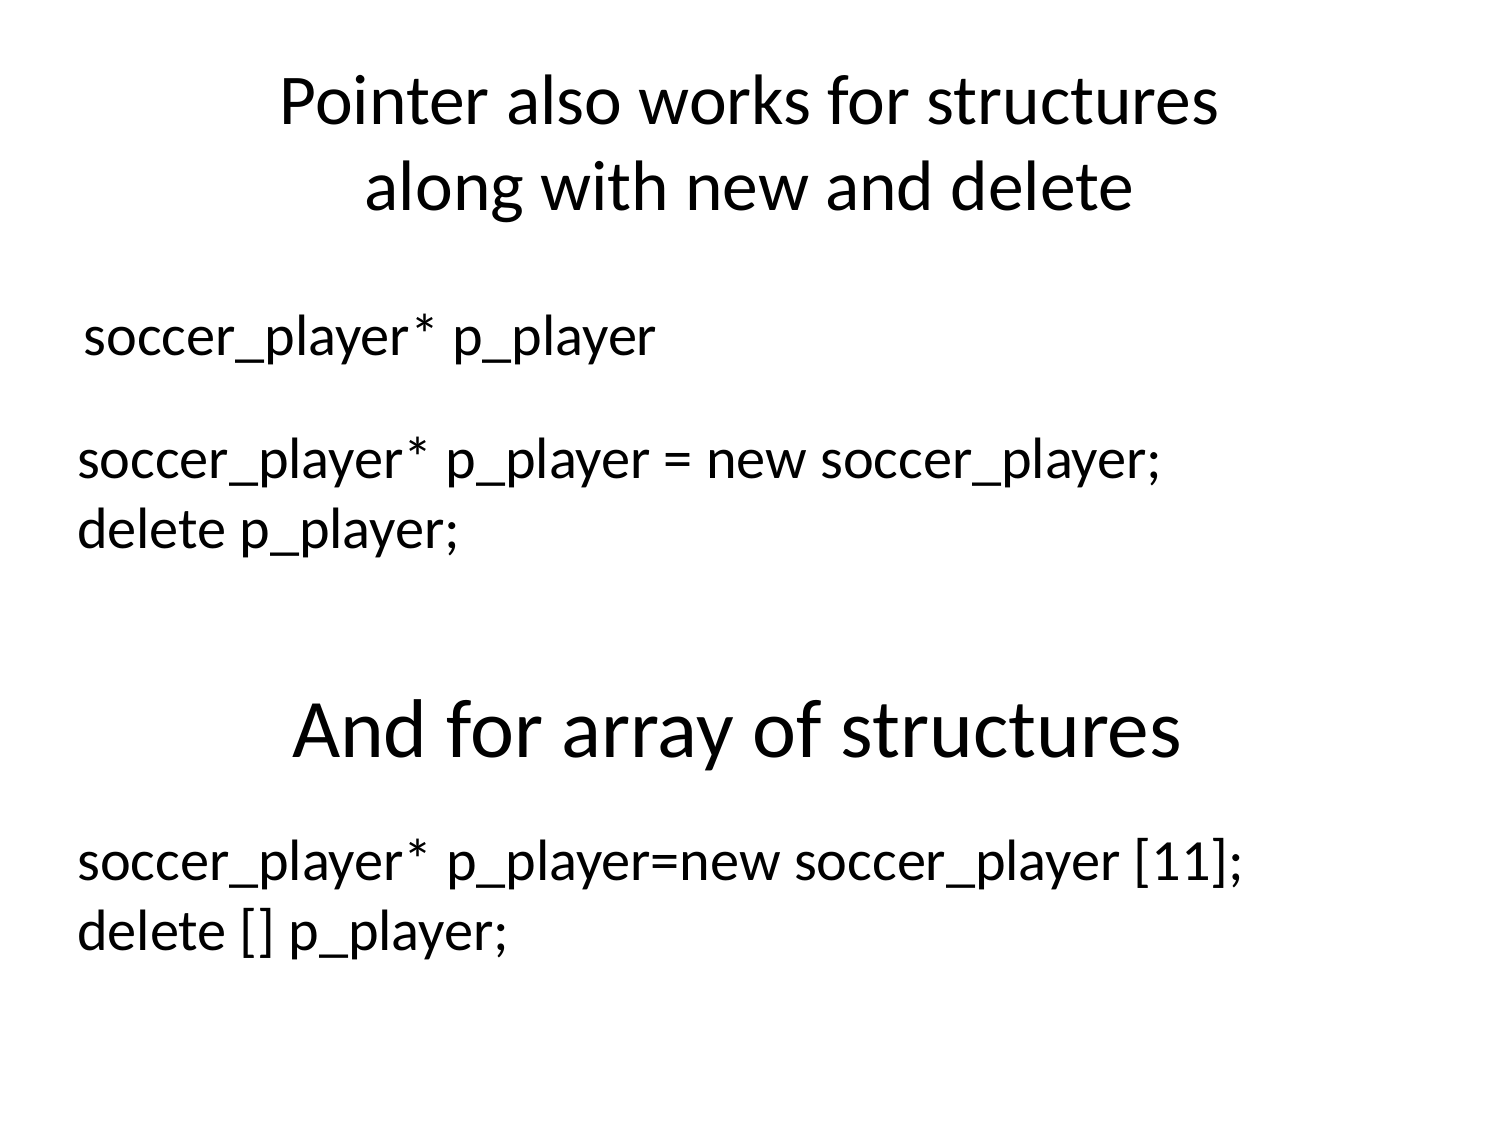

# Pointer also works for structures along with new and delete
soccer_player* p_player
soccer_player* p_player = new soccer_player;
delete p_player;
And for array of structures
soccer_player* p_player=new soccer_player [11];
delete [] p_player;